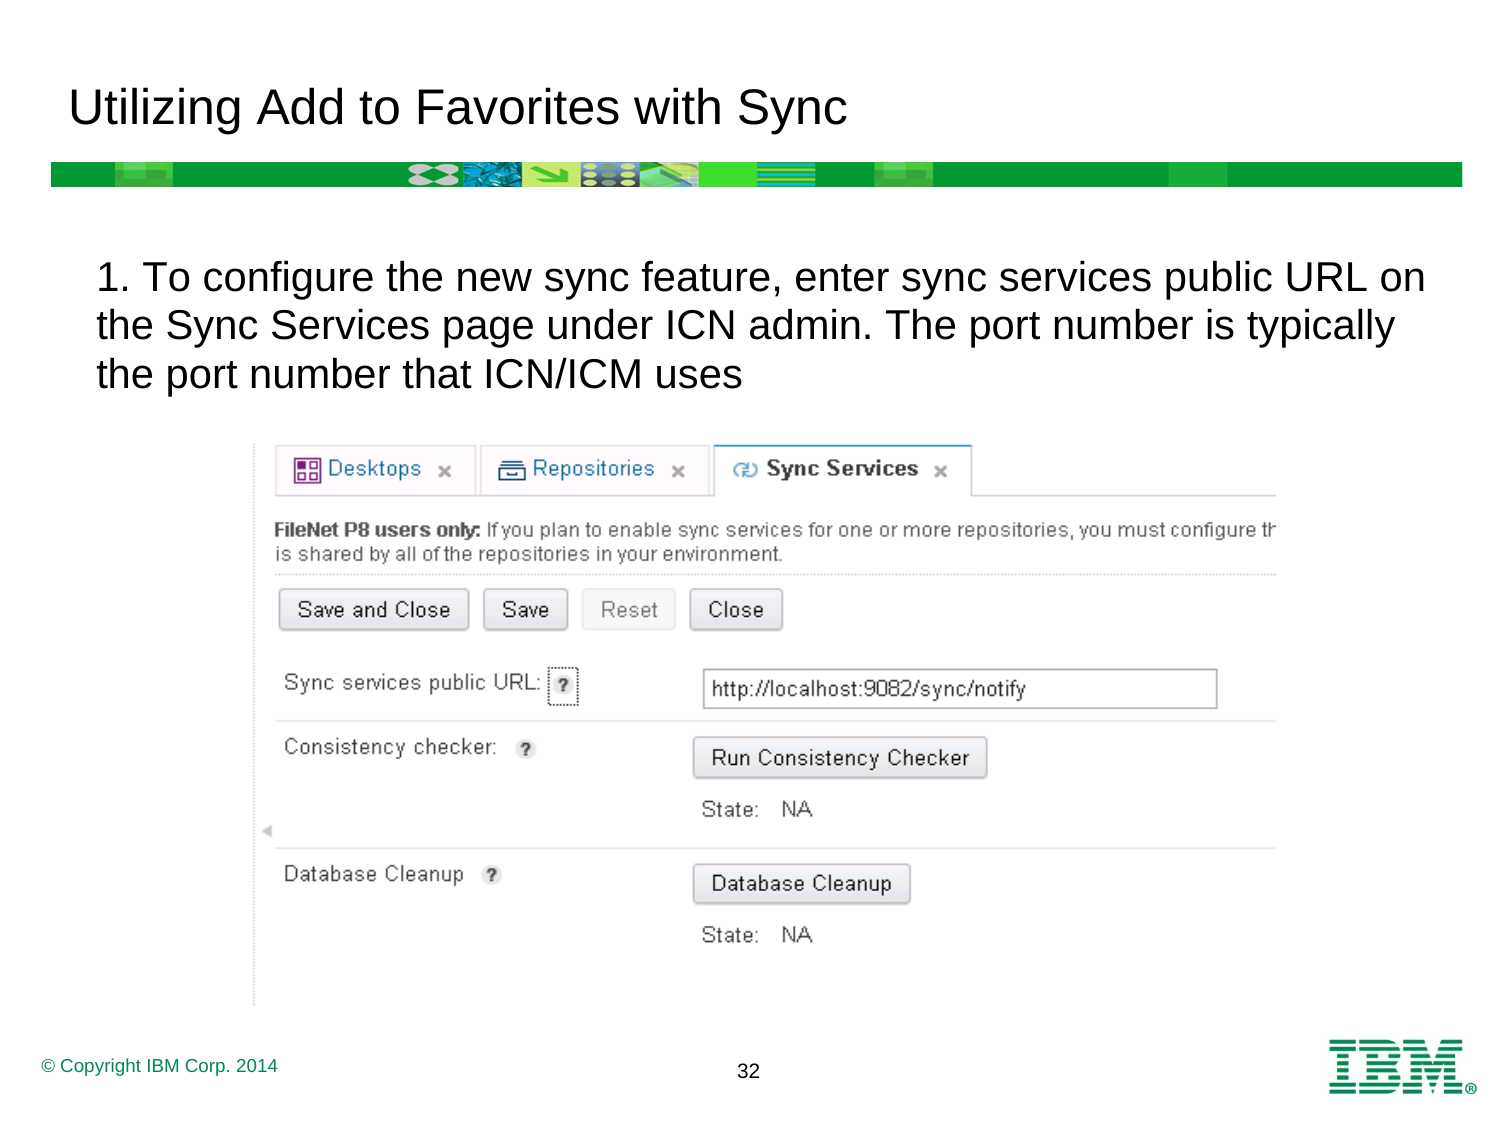

# Utilizing Add to Favorites with Sync
1. To configure the new sync feature, enter sync services public URL on the Sync Services page under ICN admin. The port number is typically the port number that ICN/ICM uses
32